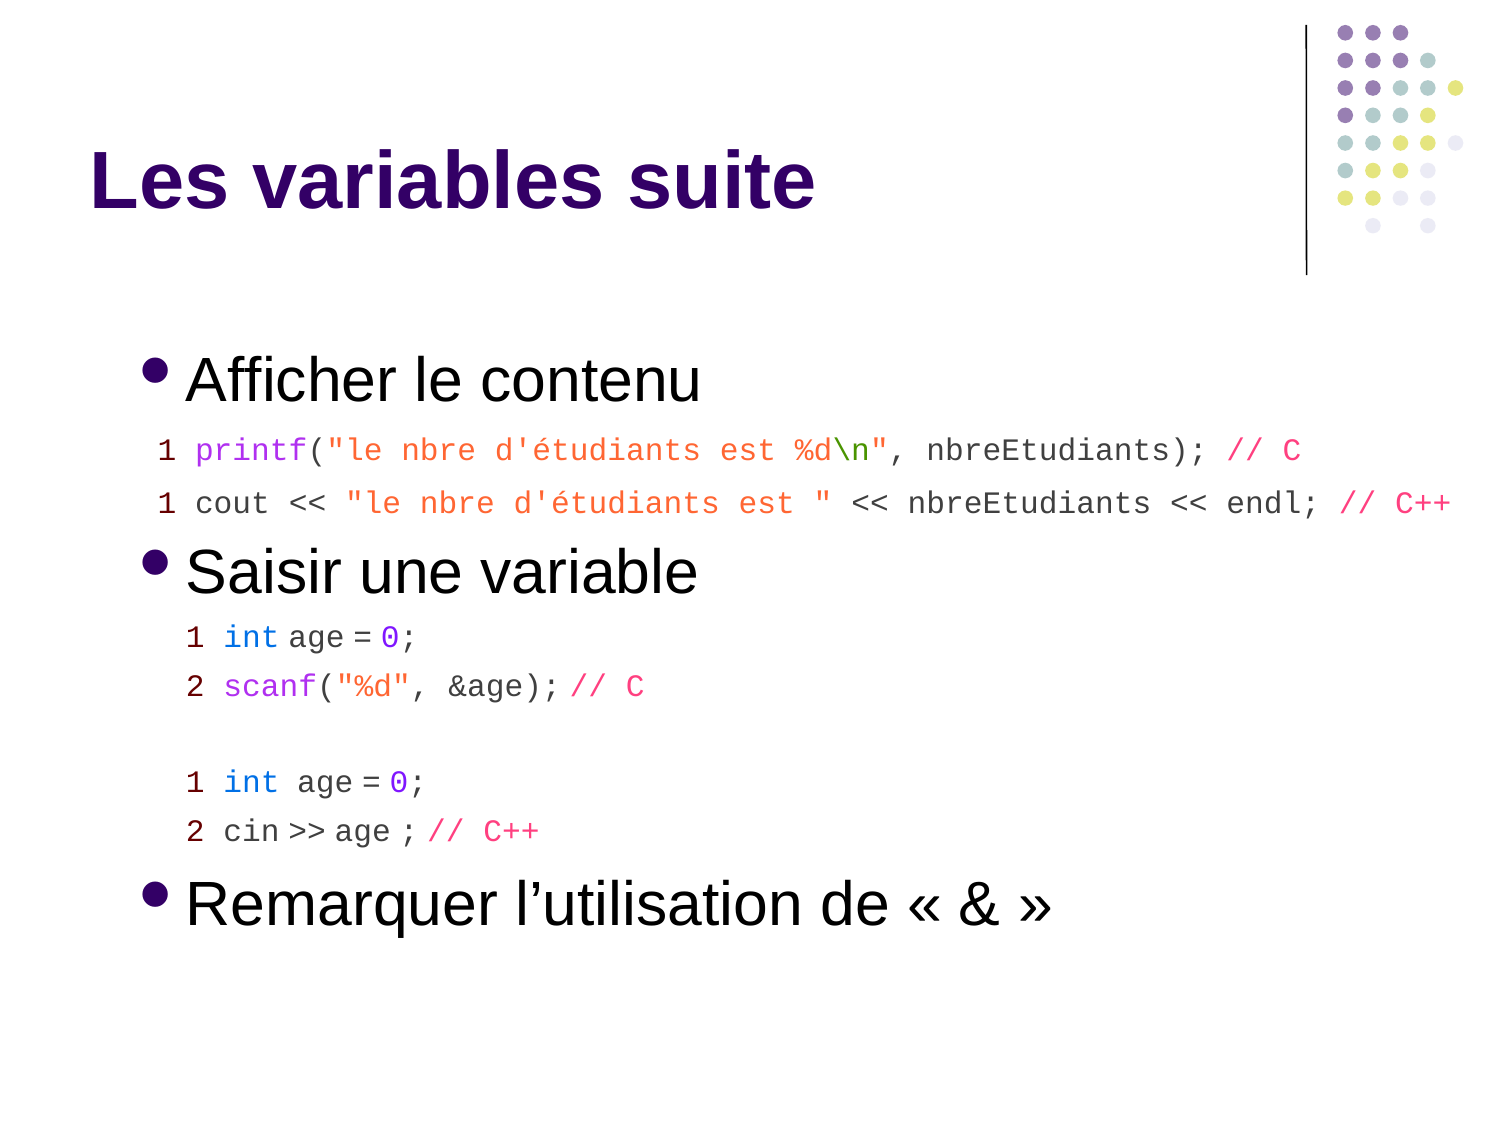

# Les variables suite
Afficher le contenu
 1 printf("le nbre d'étudiants est %d\n", nbreEtudiants); // C
 1 cout << "le nbre d'étudiants est " << nbreEtudiants << endl; // C++
Saisir une variable
1 int age = 0;
2 scanf("%d", &age); // C
1 int age = 0;
2 cin >> age ; // C++
Remarquer l’utilisation de « & »